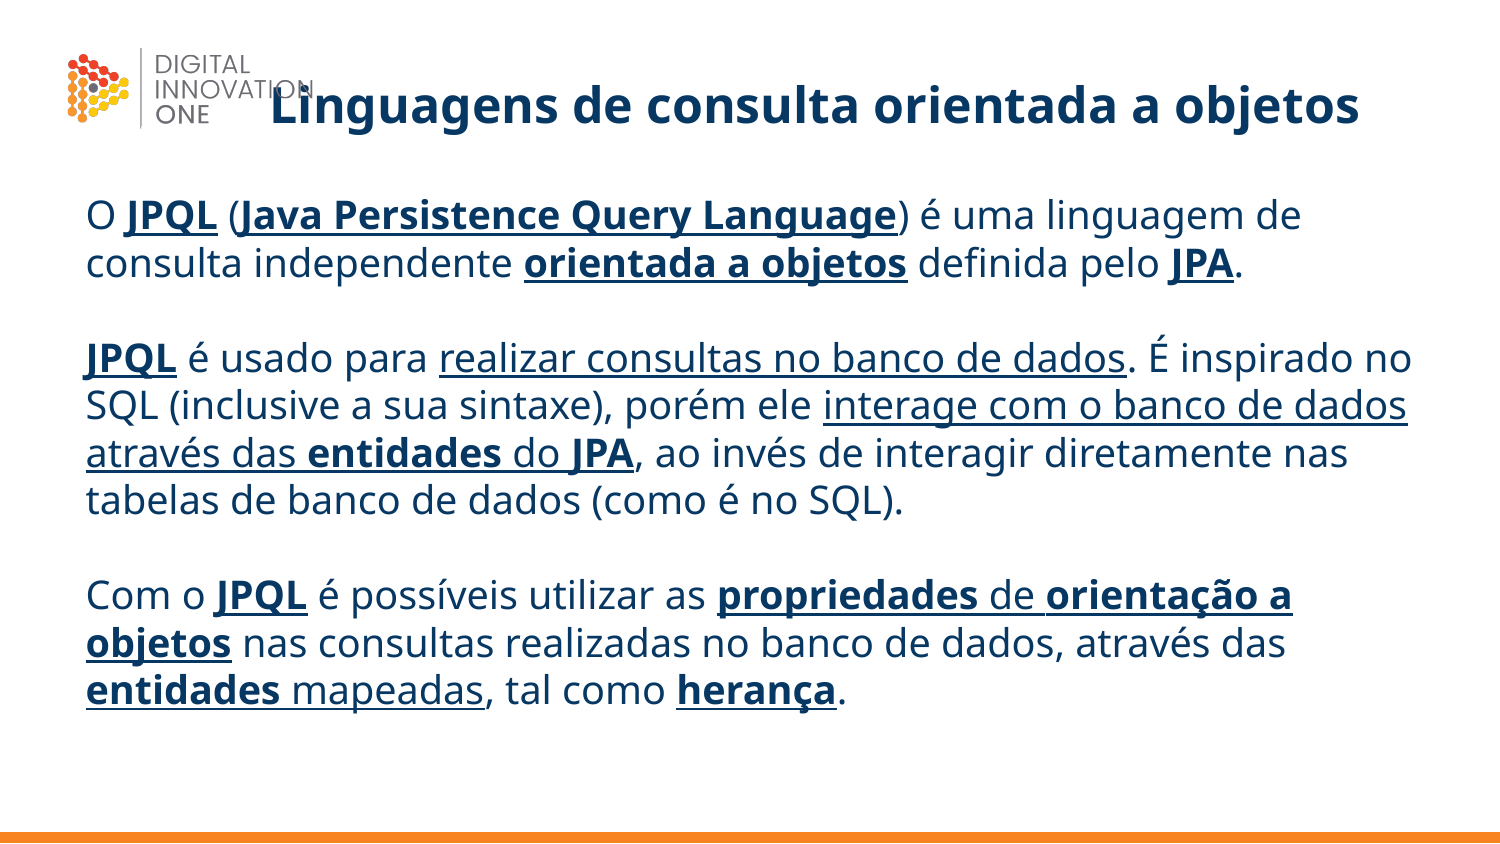

# Linguagens de consulta orientada a objetos
O JPQL (Java Persistence Query Language) é uma linguagem de consulta independente orientada a objetos definida pelo JPA.
JPQL é usado para realizar consultas no banco de dados. É inspirado no SQL (inclusive a sua sintaxe), porém ele interage com o banco de dados através das entidades do JPA, ao invés de interagir diretamente nas tabelas de banco de dados (como é no SQL).
Com o JPQL é possíveis utilizar as propriedades de orientação a objetos nas consultas realizadas no banco de dados, através das entidades mapeadas, tal como herança.